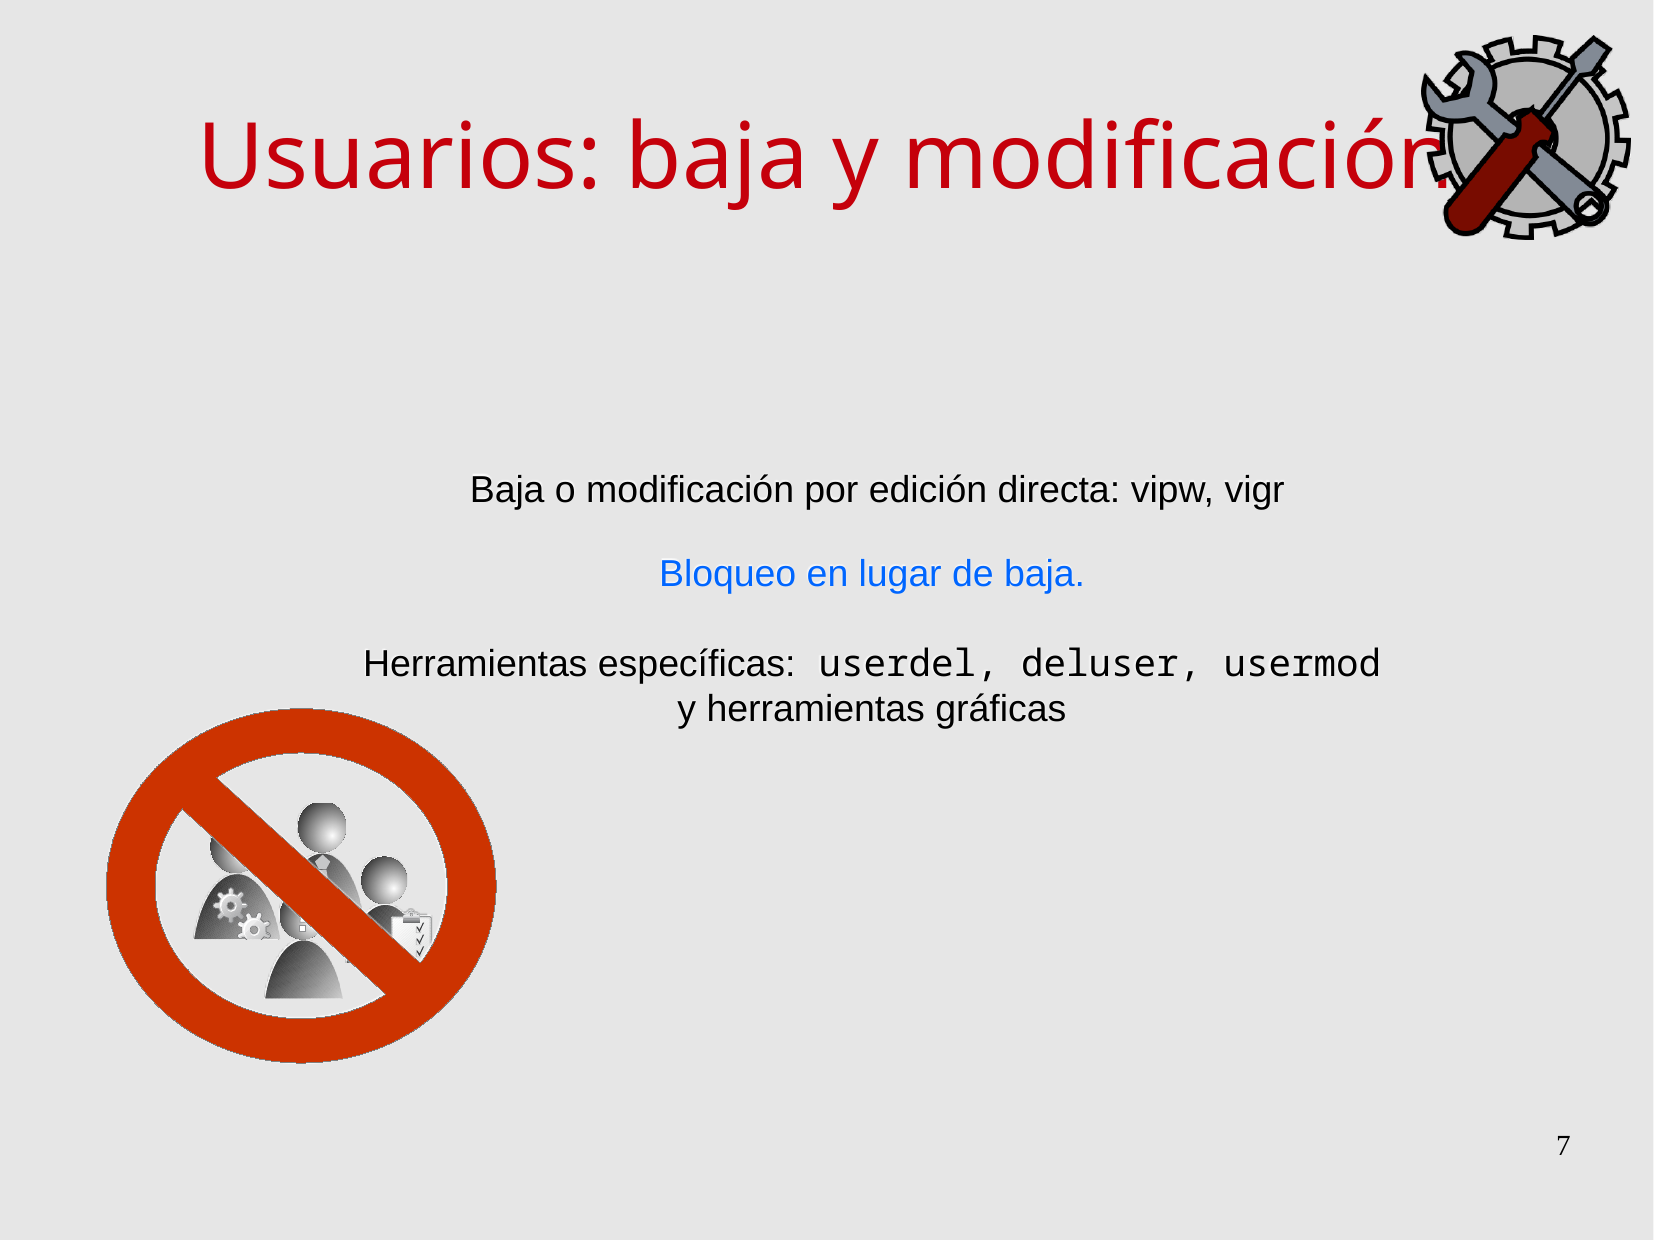

# Usuarios: baja y modificación
Baja o modificación por edición directa: vipw, vigr
Bloqueo en lugar de baja.
Herramientas específicas: userdel, deluser, usermod
y herramientas gráficas
7